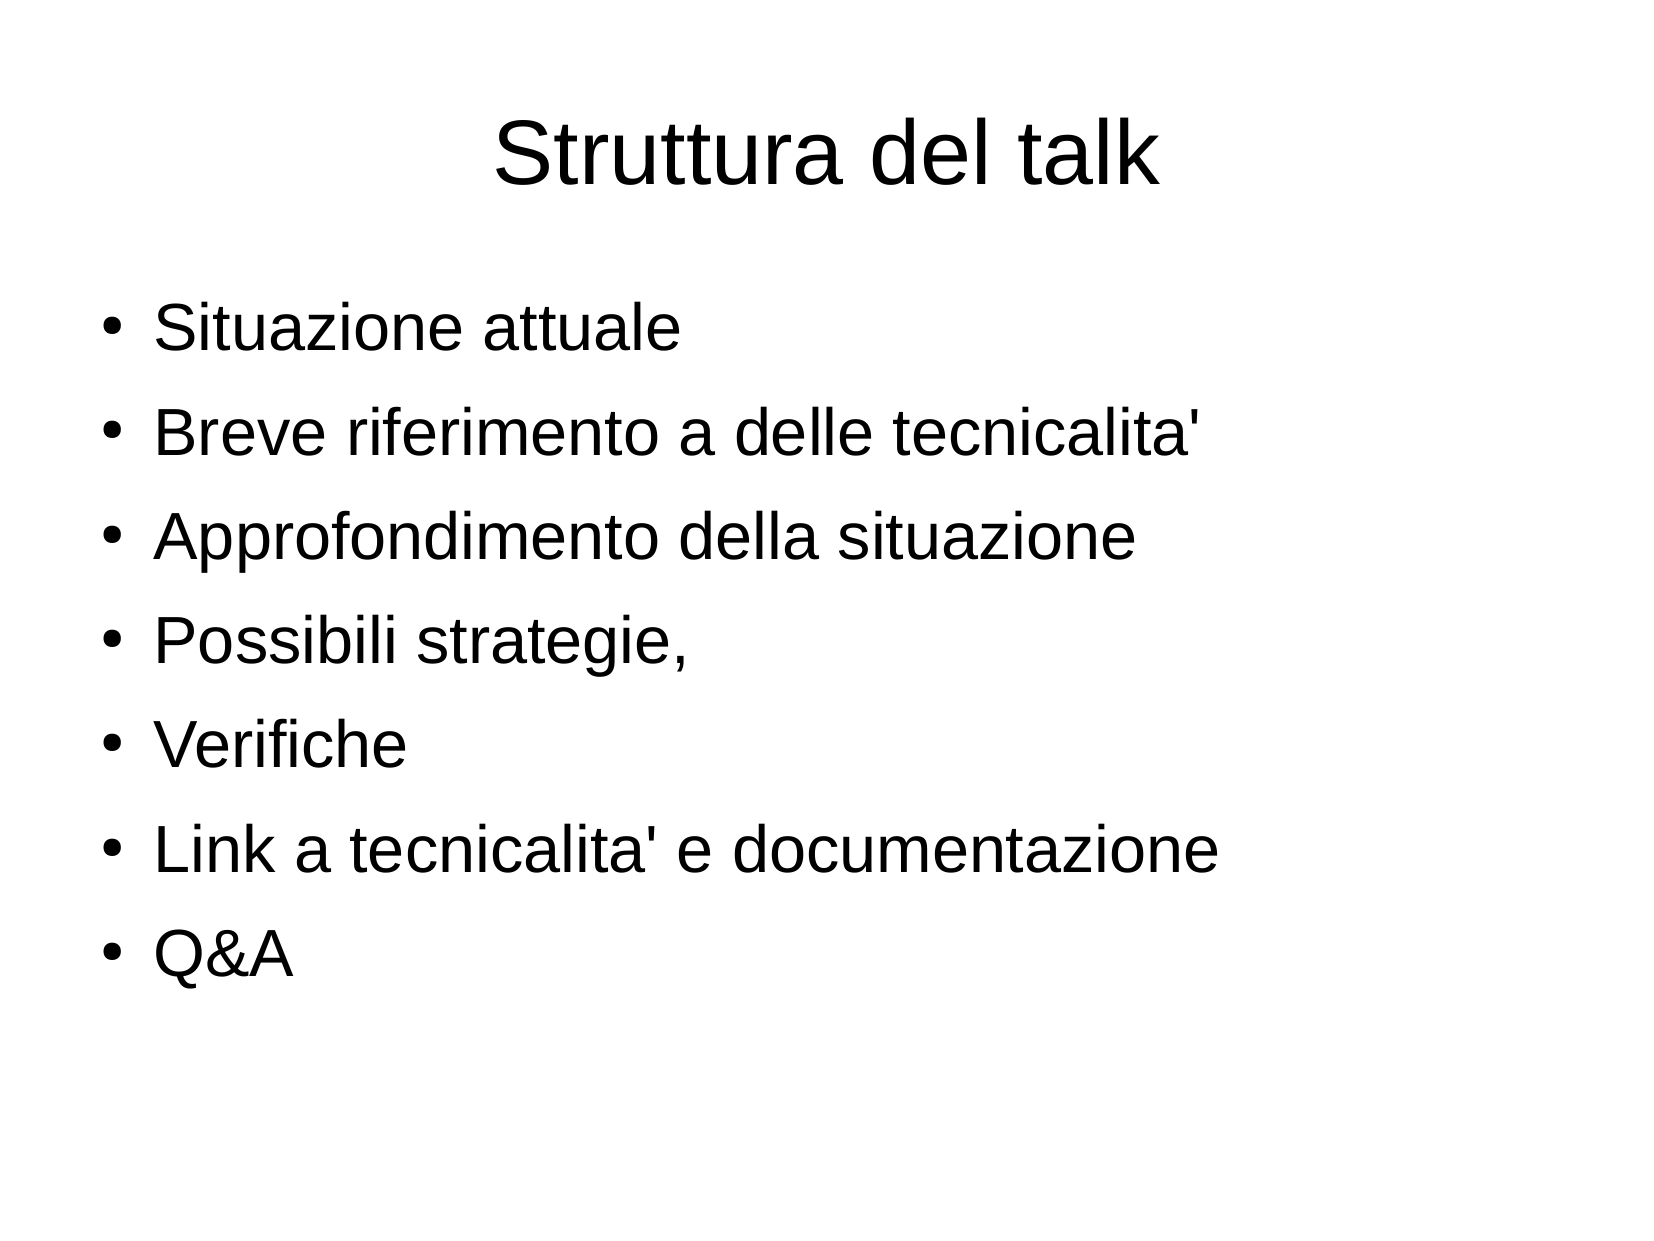

# Struttura del talk
Situazione attuale
Breve riferimento a delle tecnicalita'
Approfondimento della situazione
Possibili strategie,
Verifiche
Link a tecnicalita' e documentazione
Q&A